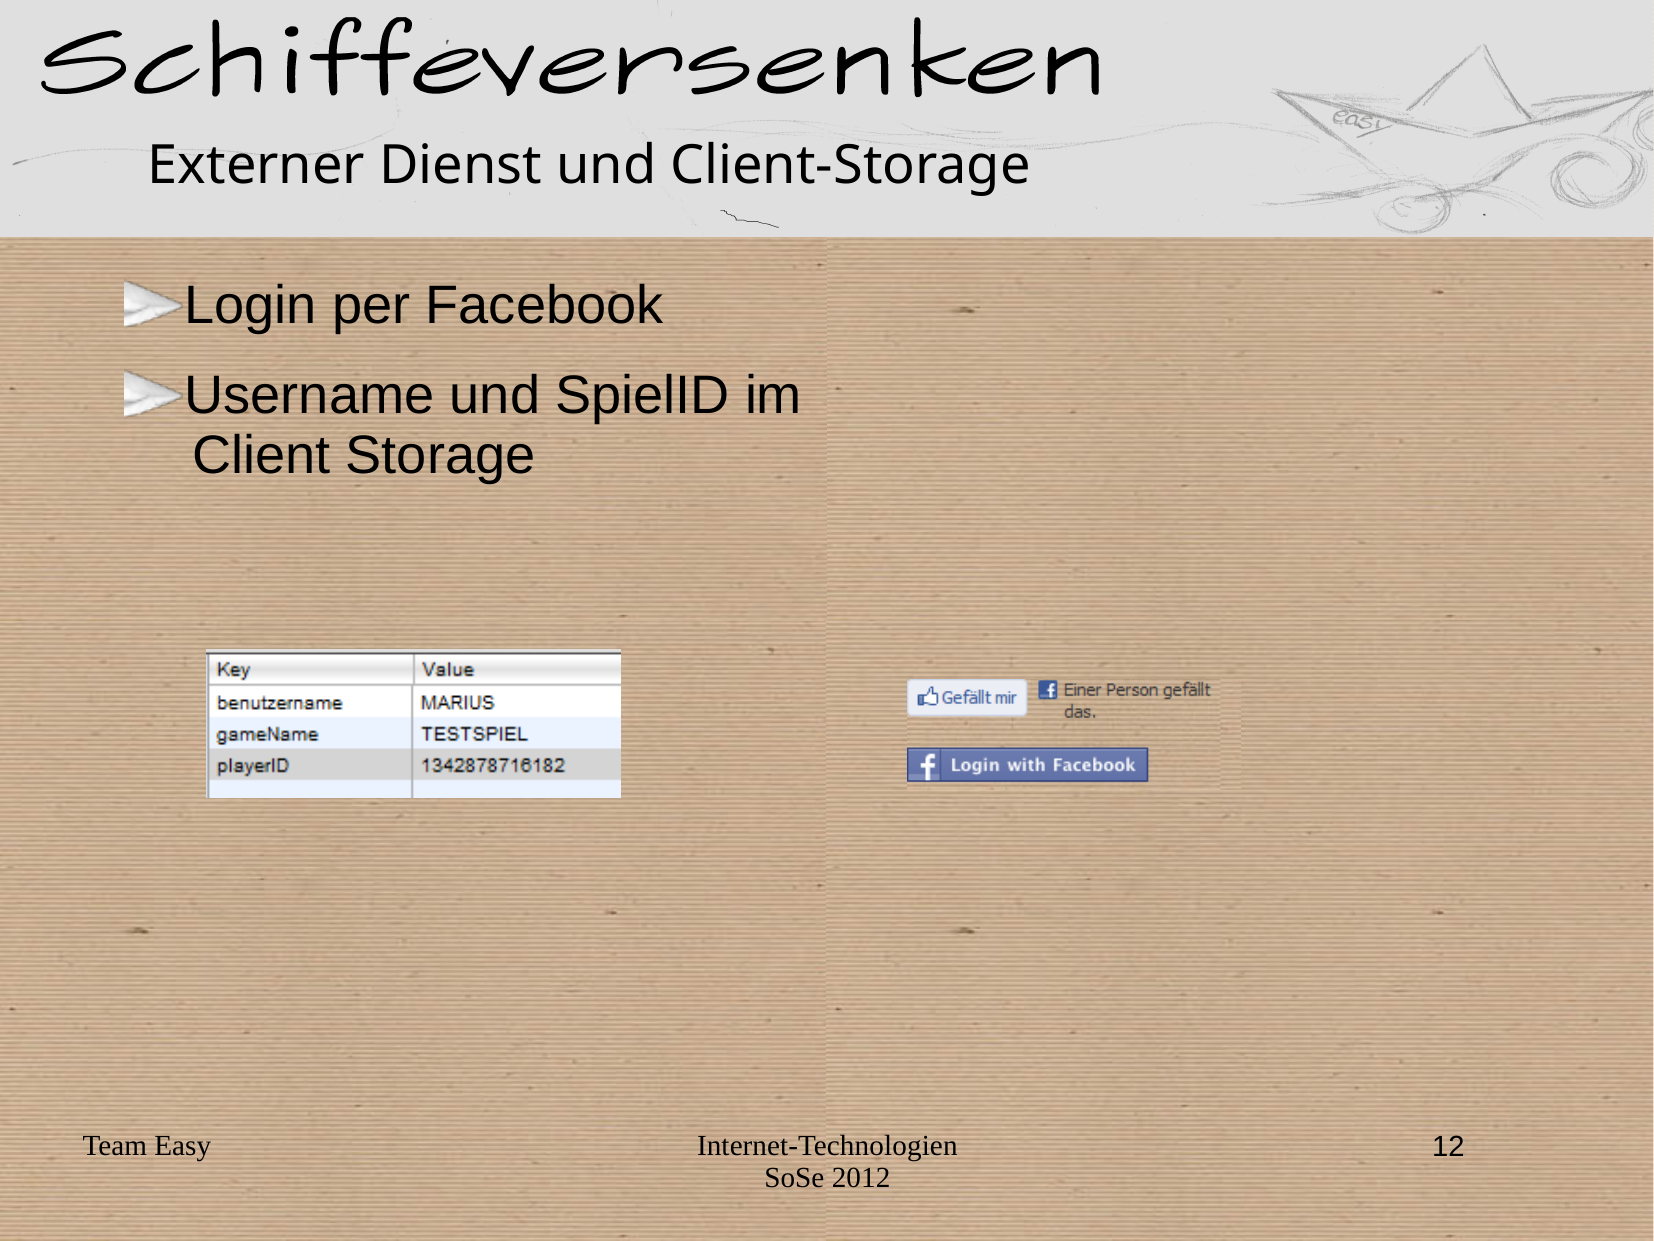

# Externer Dienst und Client-Storage
Login per Facebook
Username und SpielID im
 Client Storage